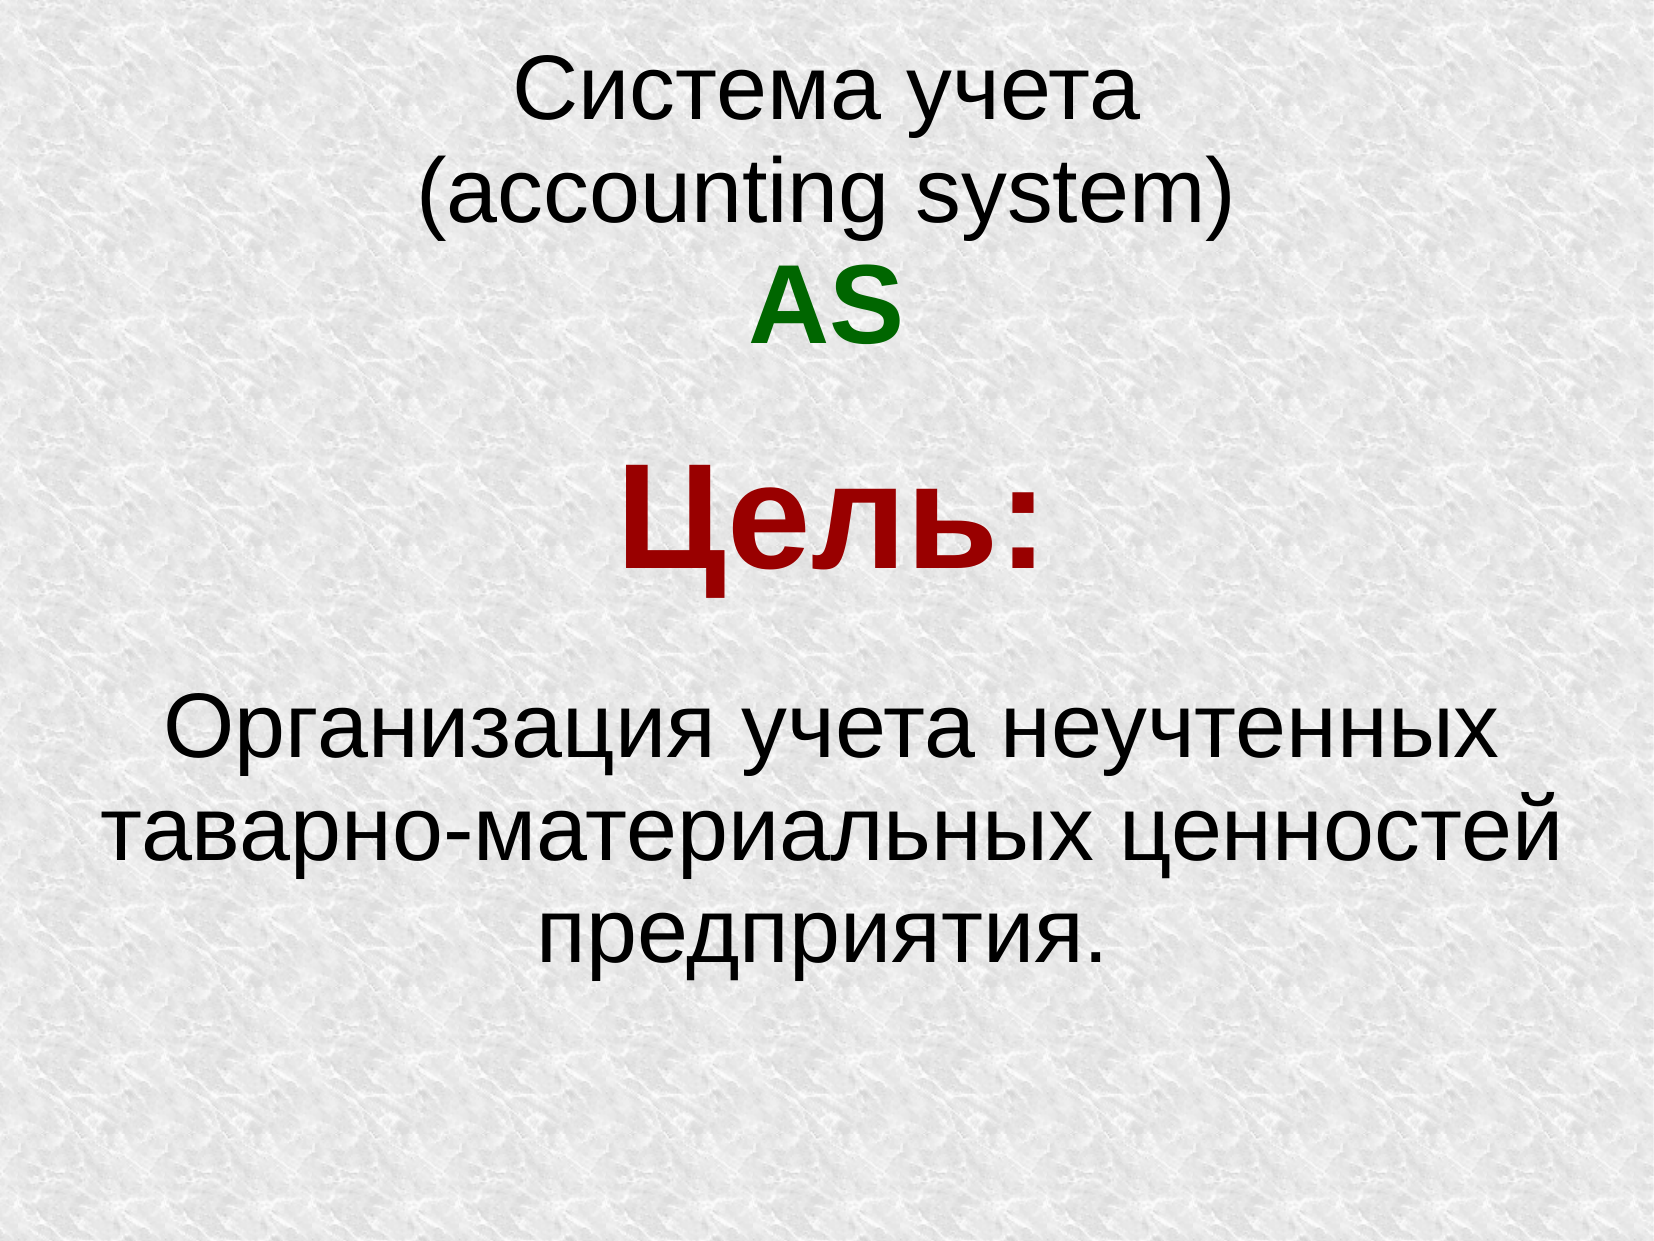

# Система учета (accounting system) AS
Цель:
Организация учета неучтенных таварно-материальных ценностей предприятия.